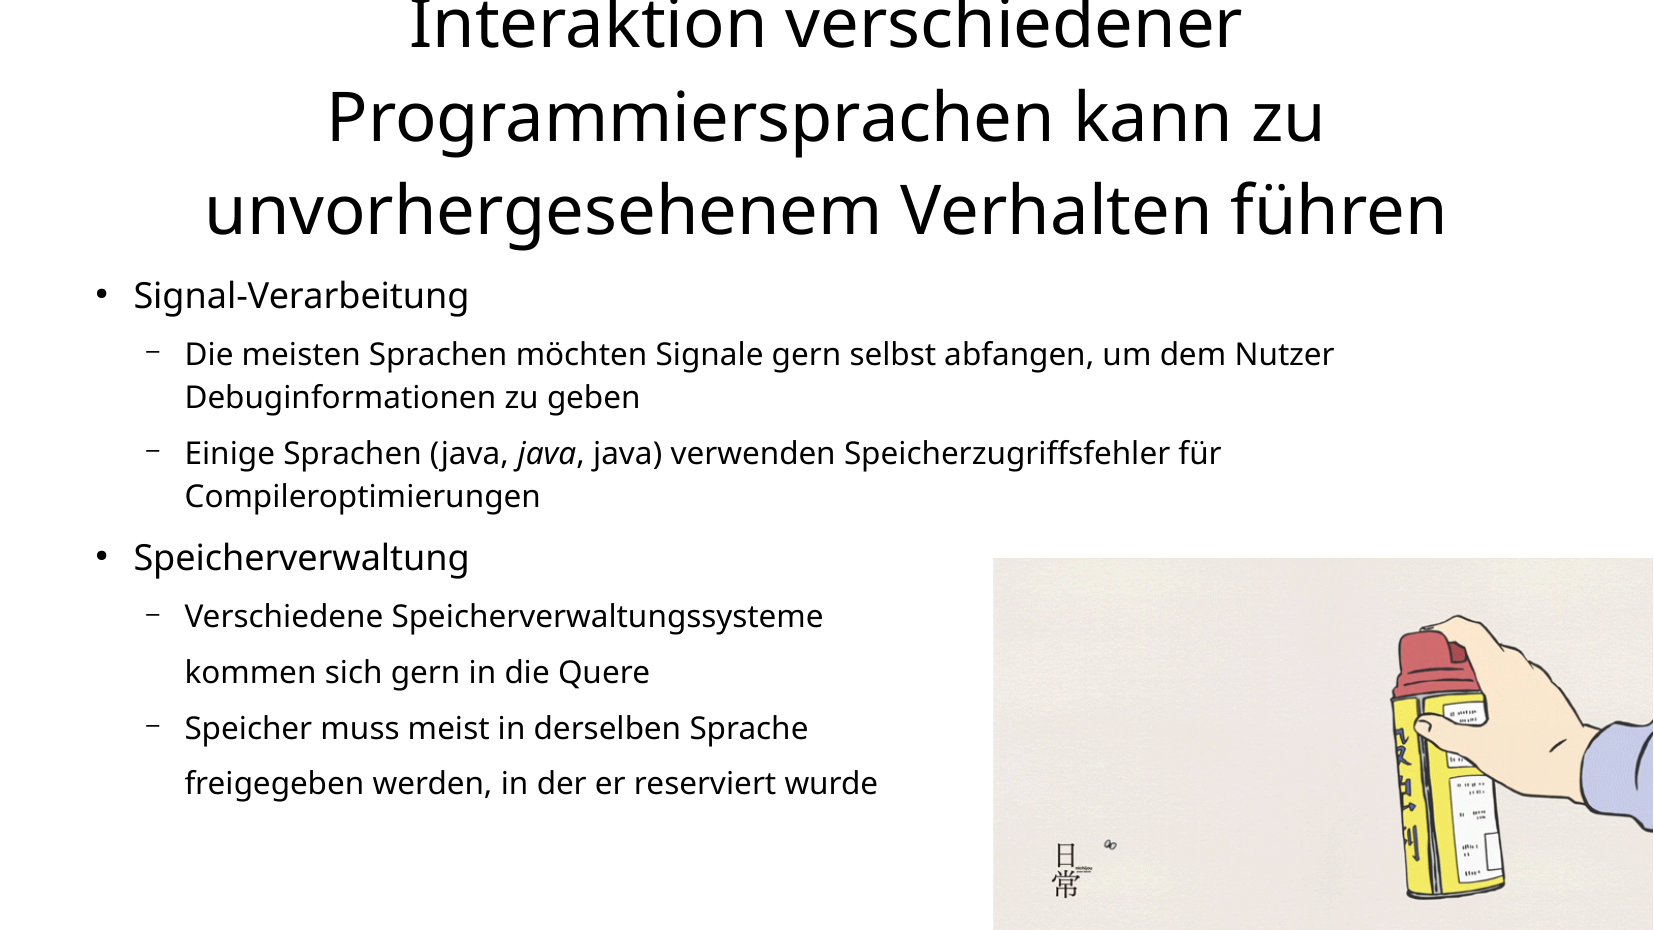

# Interaktion verschiedener Programmiersprachen kann zu unvorhergesehenem Verhalten führen
Signal-Verarbeitung
Die meisten Sprachen möchten Signale gern selbst abfangen, um dem Nutzer Debuginformationen zu geben
Einige Sprachen (java, java, java) verwenden Speicherzugriffsfehler für Compileroptimierungen
Speicherverwaltung
Verschiedene Speicherverwaltungssysteme
kommen sich gern in die Quere
Speicher muss meist in derselben Sprache
freigegeben werden, in der er reserviert wurde